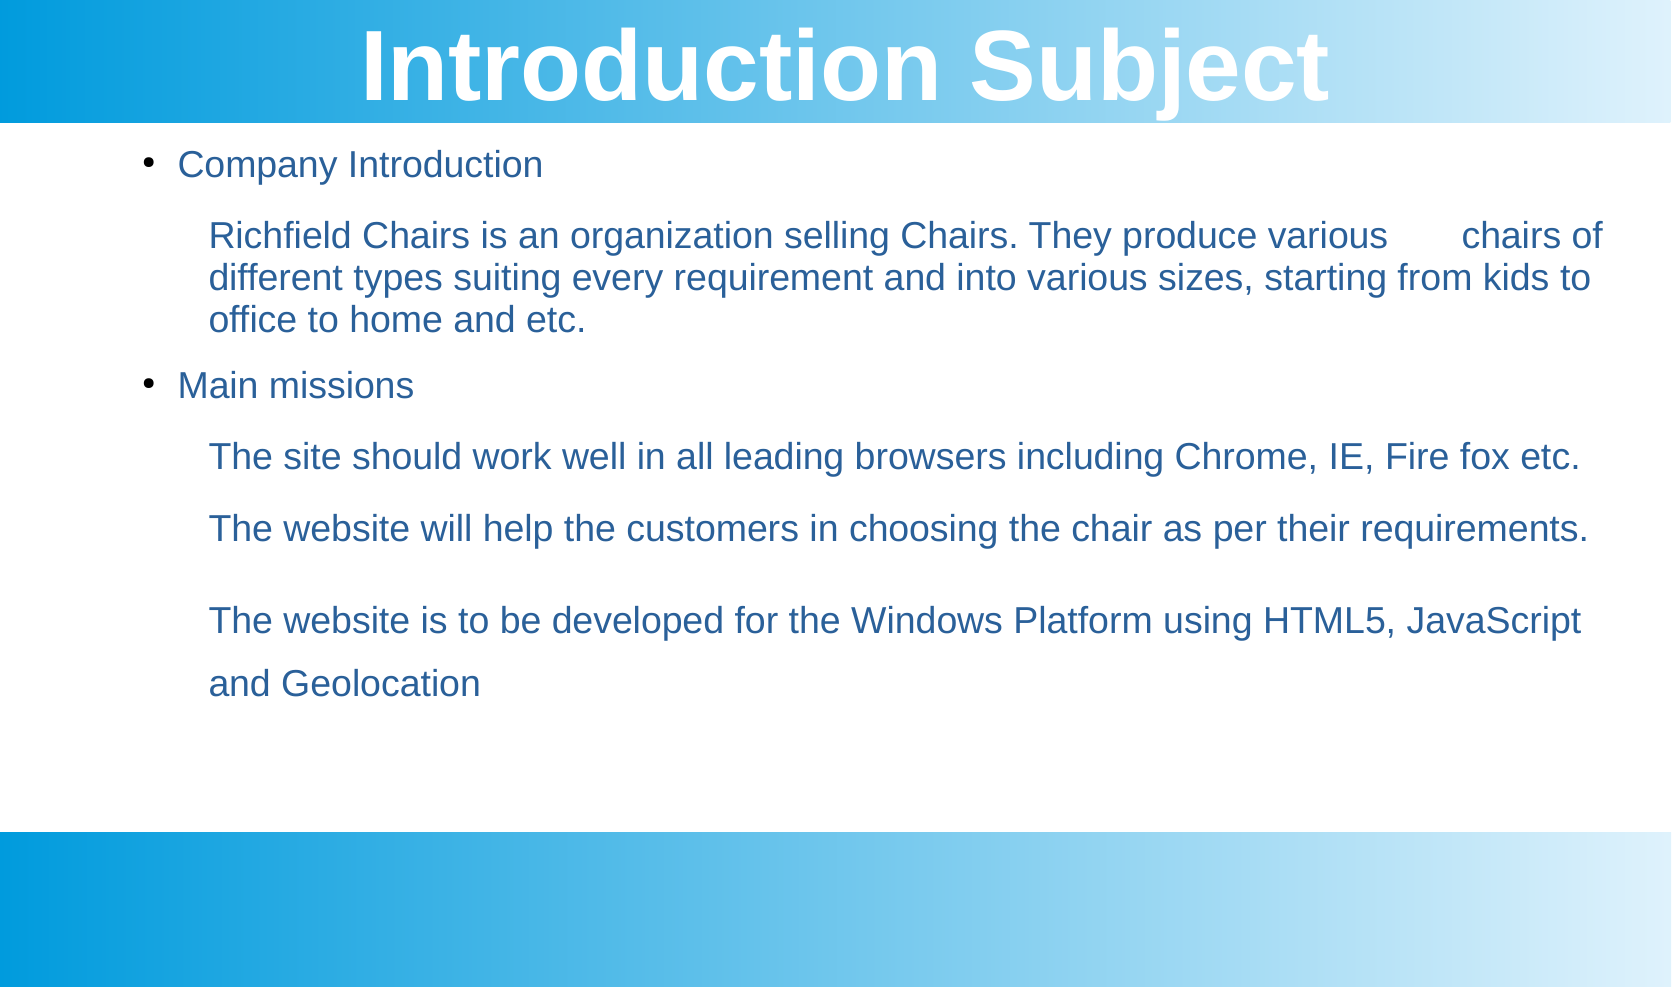

# Introduction Subject
Company Introduction
Richfield Chairs is an organization selling Chairs. They produce various chairs of different types suiting every requirement and into various sizes, starting from kids to office to home and etc.
Main missions
The site should work well in all leading browsers including Chrome, IE, Fire fox etc.
The website will help the customers in choosing the chair as per their requirements.
The website is to be developed for the Windows Platform using HTML5, JavaScript and Geolocation